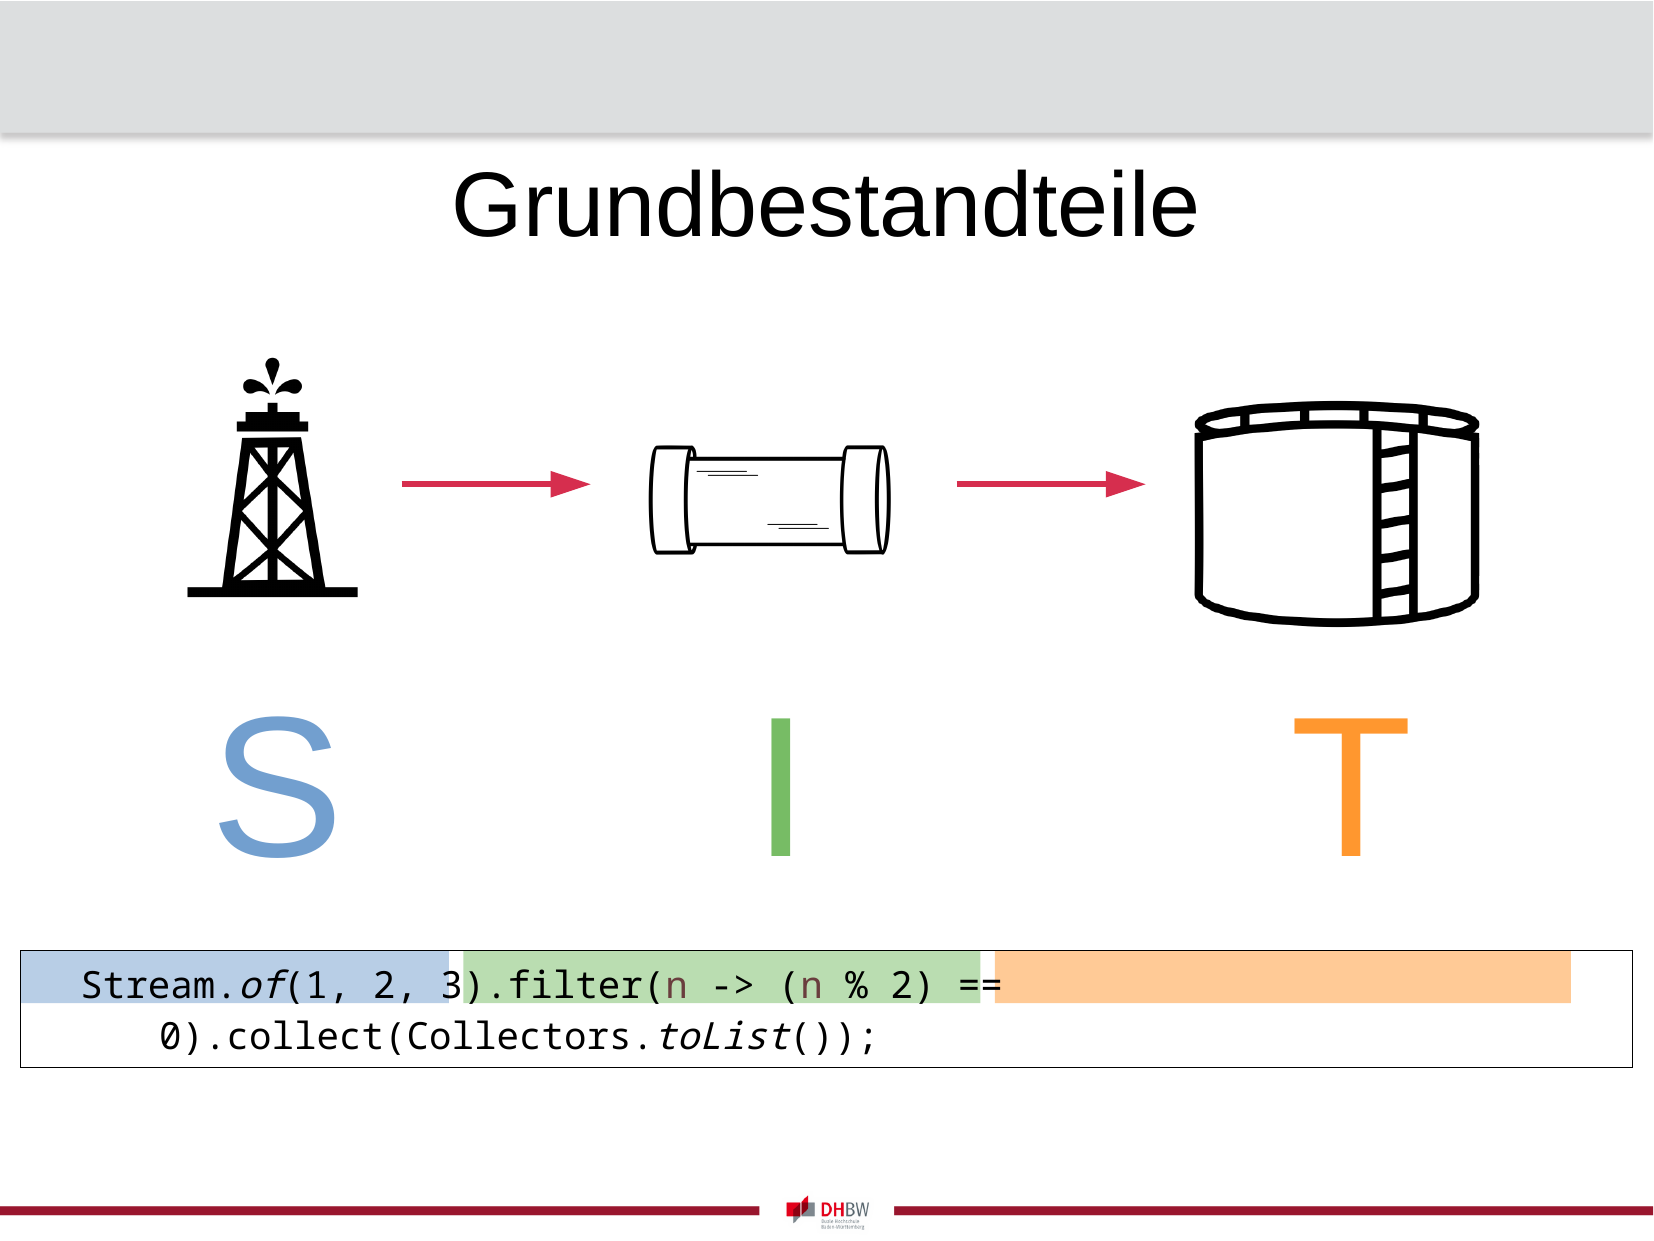

# Grundbestandteile
S
I
T
 Stream.of(1, 2, 3).filter(n -> (n % 2) == 0).collect(Collectors.toList());